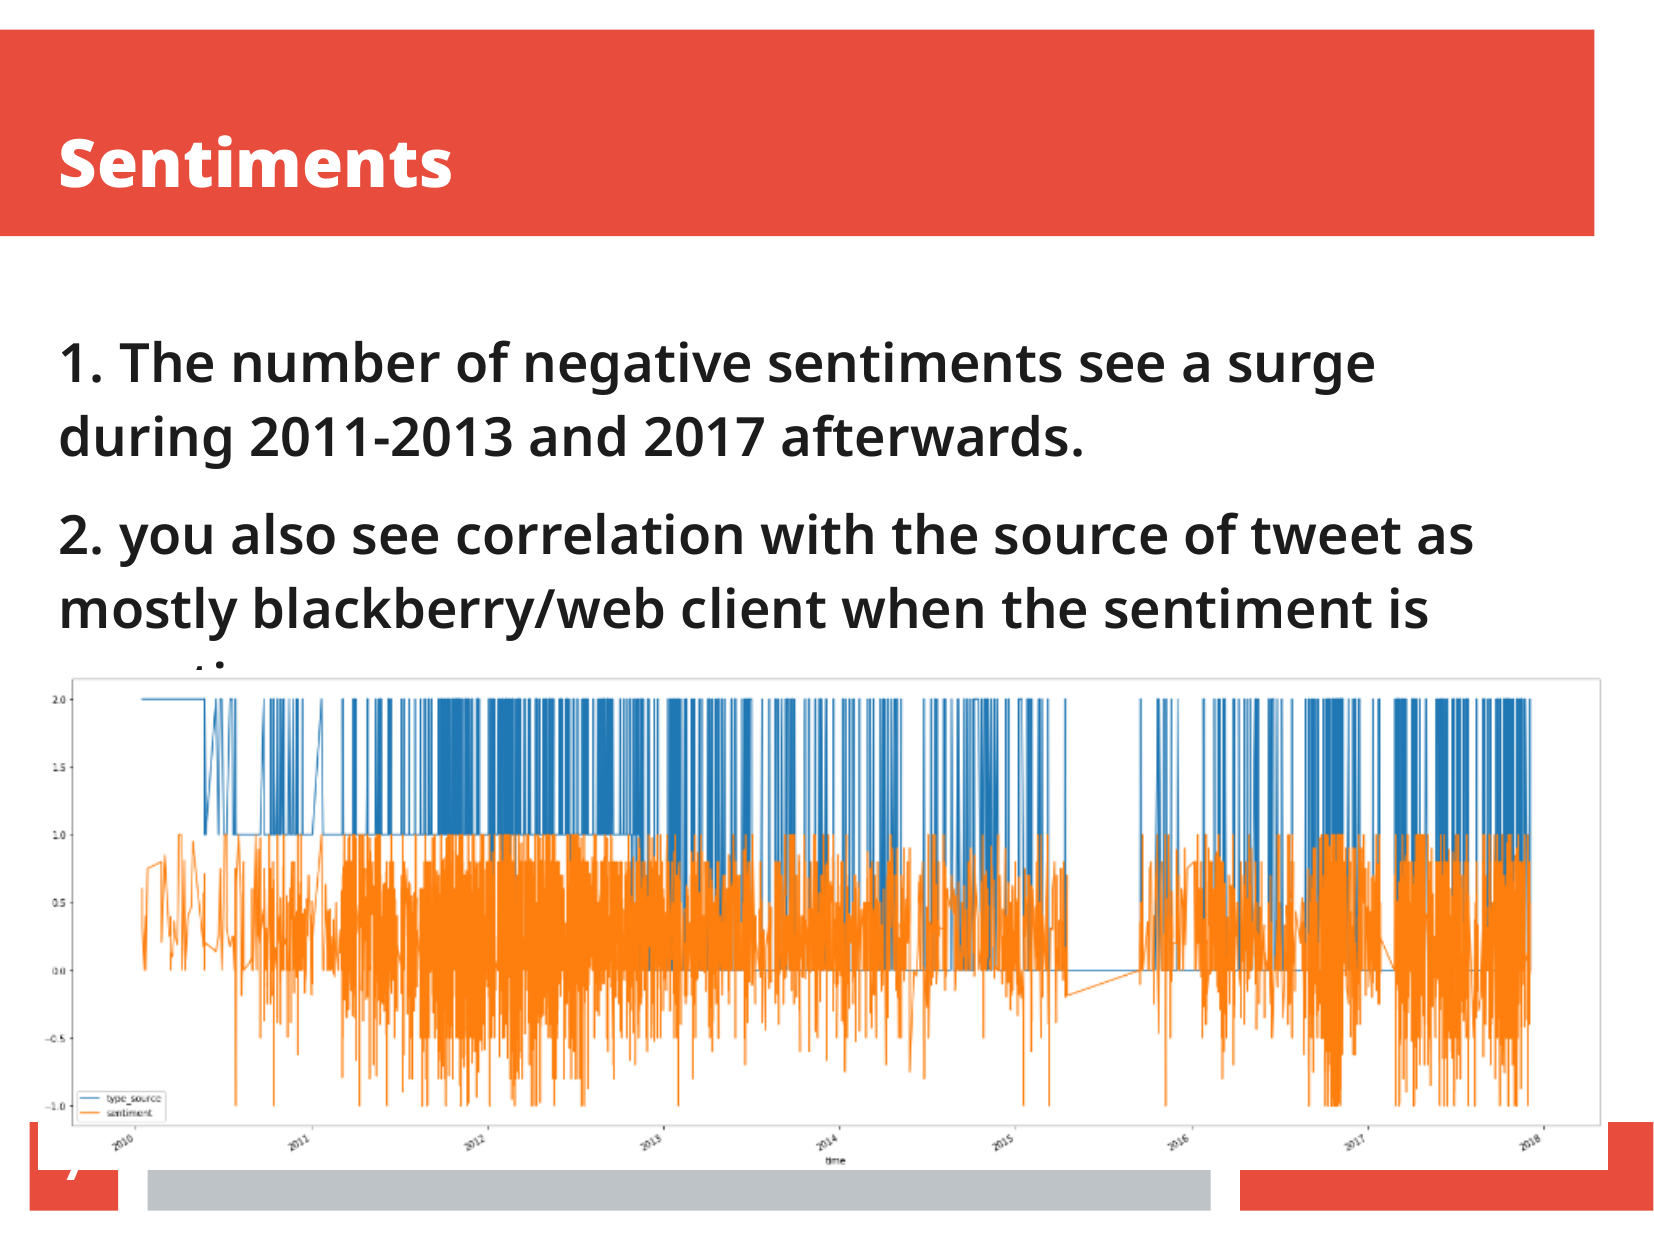

# Sentiments
1. The number of negative sentiments see a surge during 2011-2013 and 2017 afterwards.
2. you also see correlation with the source of tweet as mostly blackberry/web client when the sentiment is negative.
7